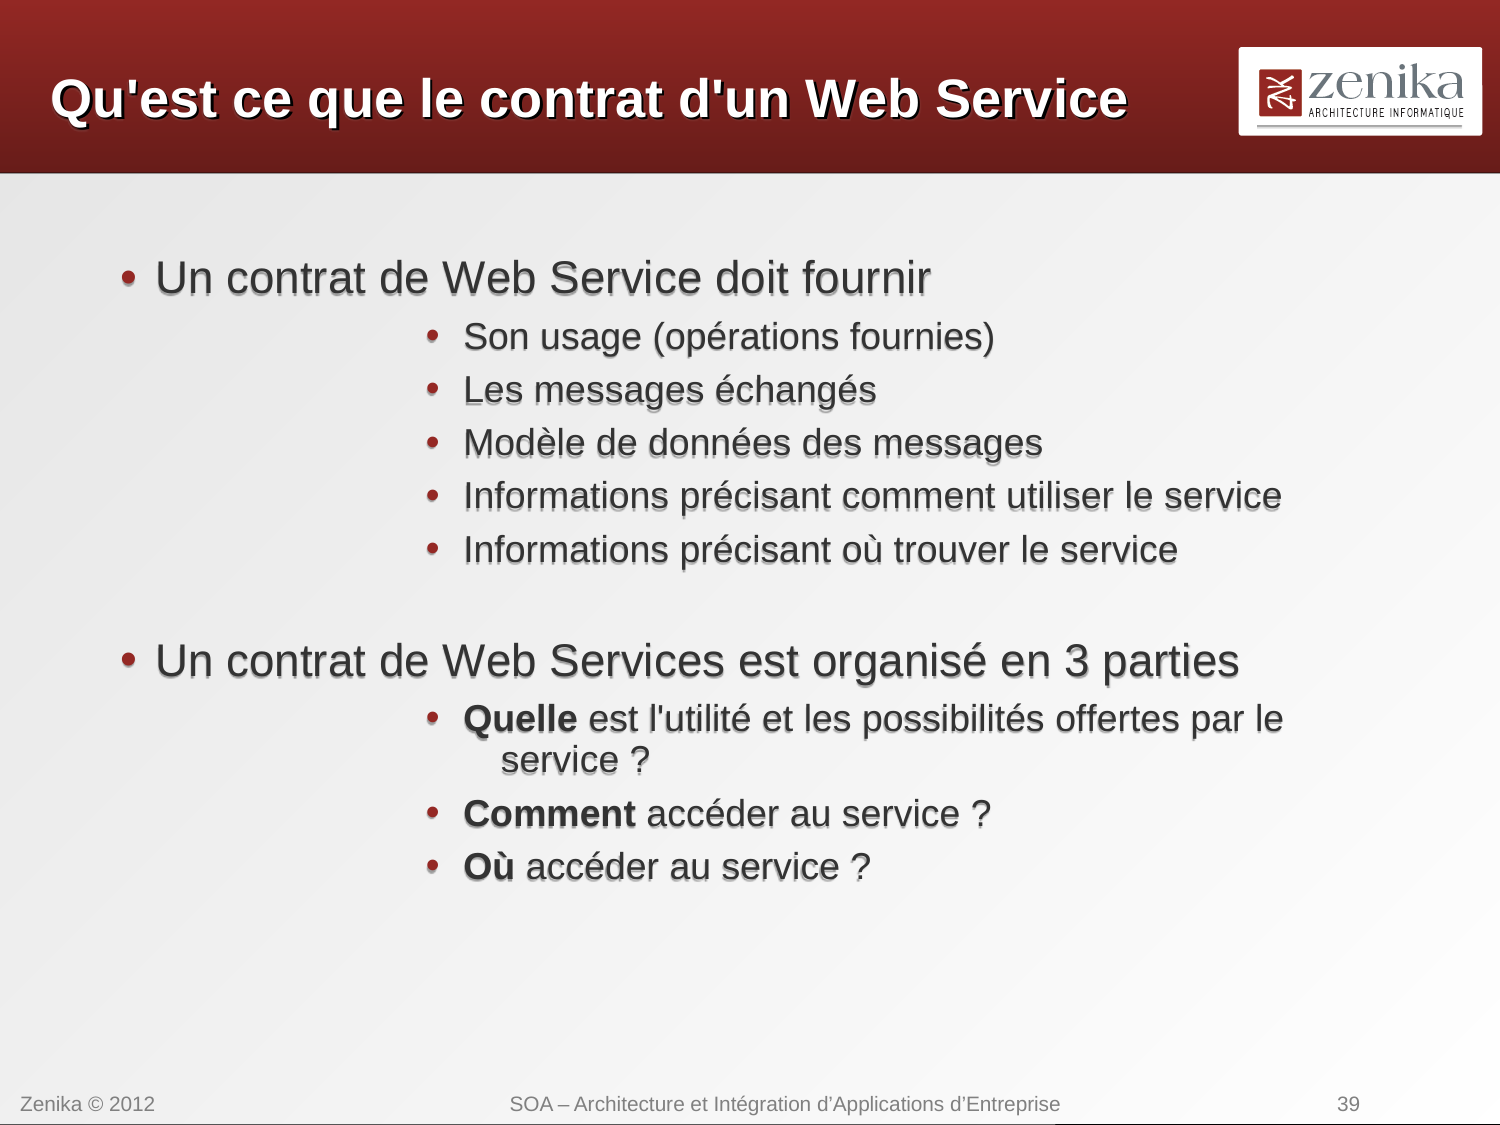

# Qu'est ce que le contrat d'un Web Service
Un contrat de Web Service doit fournir
Son usage (opérations fournies)
Les messages échangés
Modèle de données des messages
Informations précisant comment utiliser le service
Informations précisant où trouver le service
Un contrat de Web Services est organisé en 3 parties
Quelle est l'utilité et les possibilités offertes par le service ?
Comment accéder au service ?
Où accéder au service ?